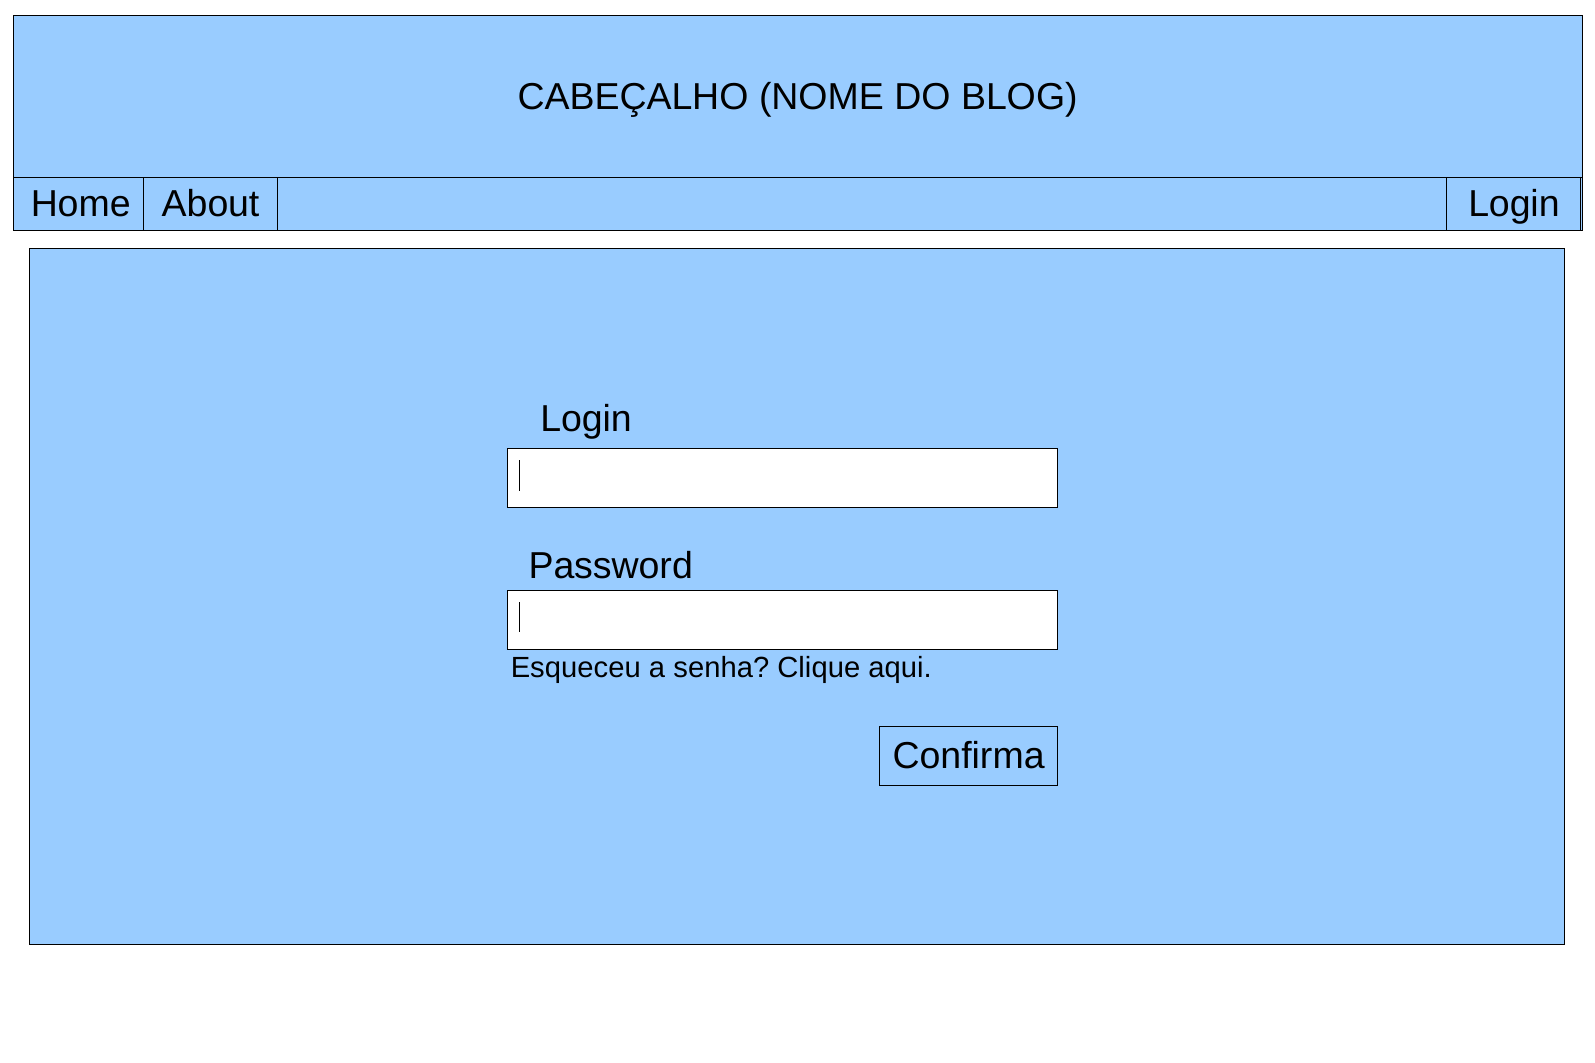

CABEÇALHO (NOME DO BLOG)
Home
About
Login
Login
Password
Esqueceu a senha? Clique aqui.
Confirma